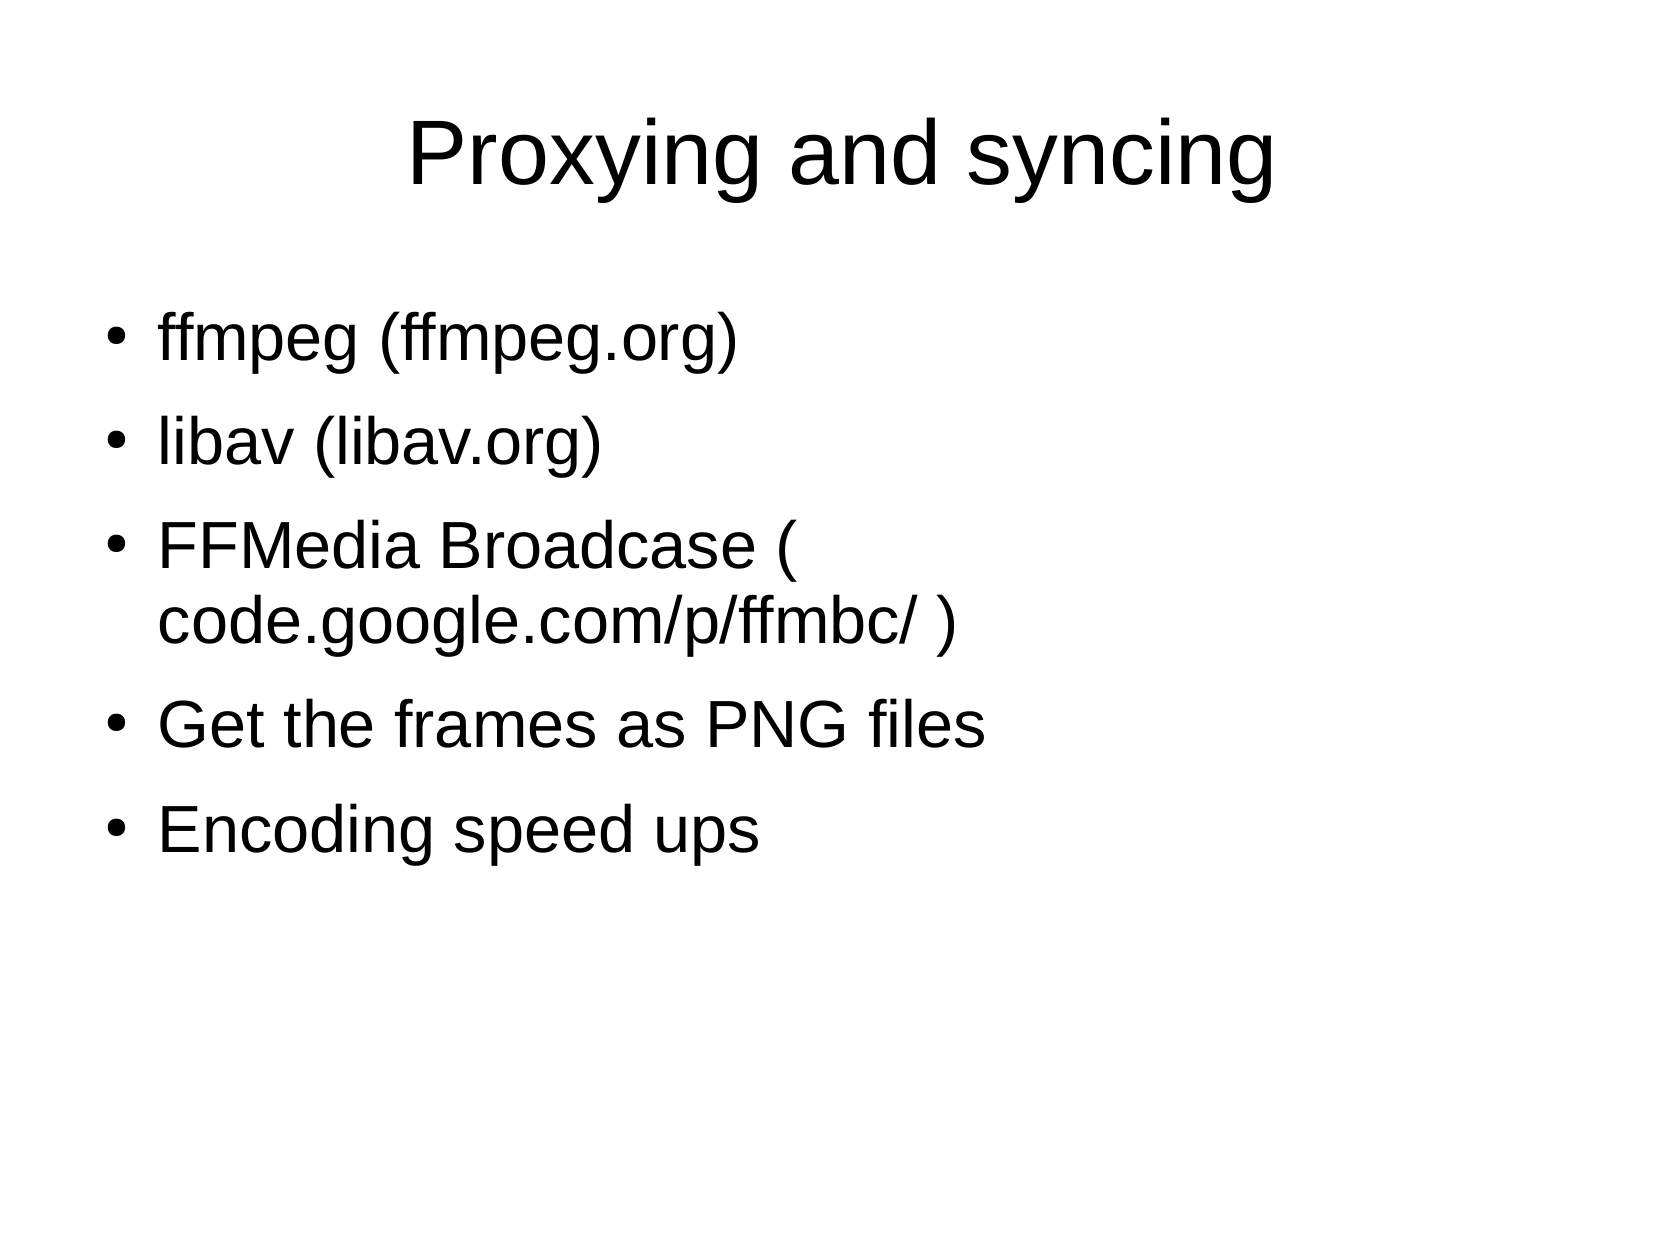

# Proxying and syncing
ffmpeg (ffmpeg.org)
libav (libav.org)
FFMedia Broadcase ( code.google.com/p/ffmbc/ )
Get the frames as PNG files
Encoding speed ups